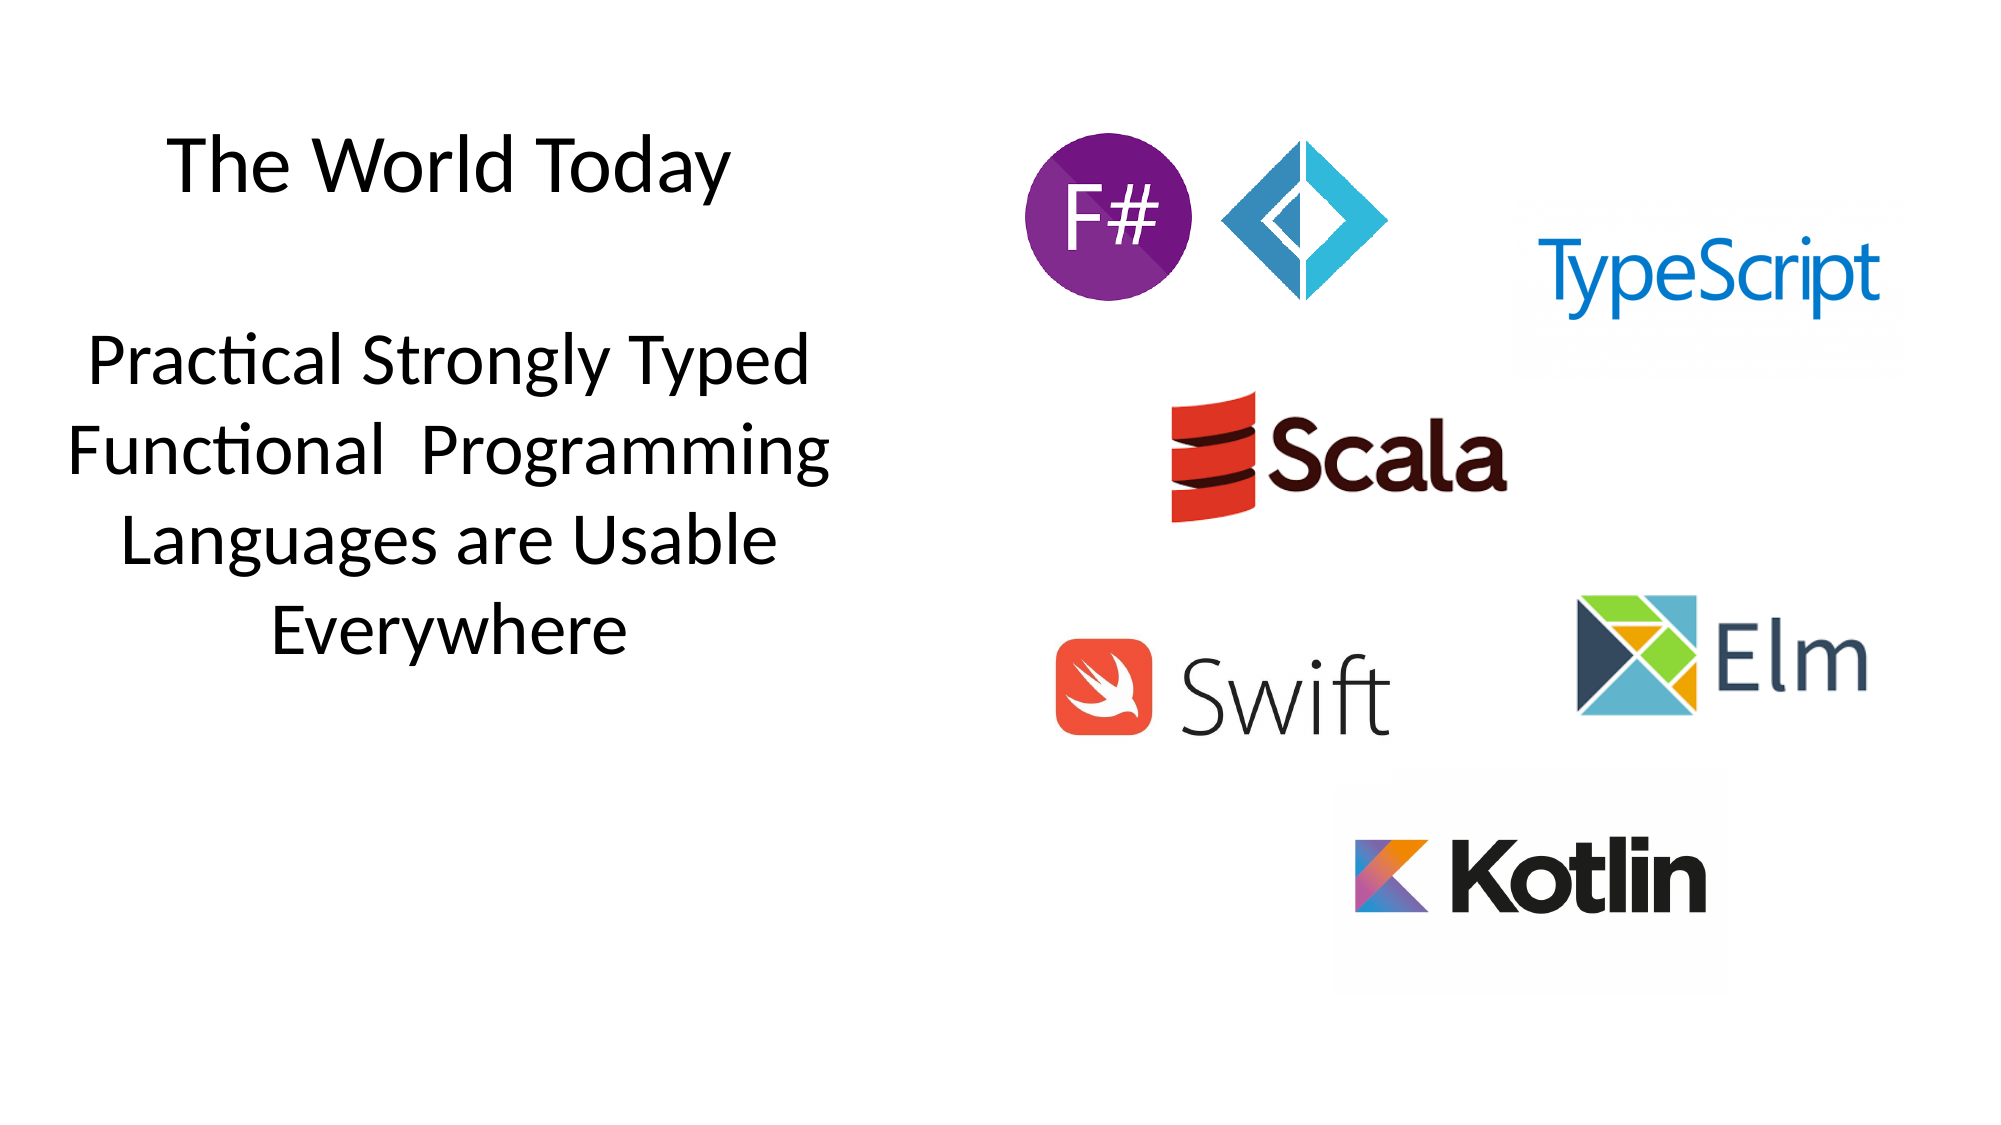

The World Today
Practical Strongly Typed Functional Programming Languages are Usable Everywhere